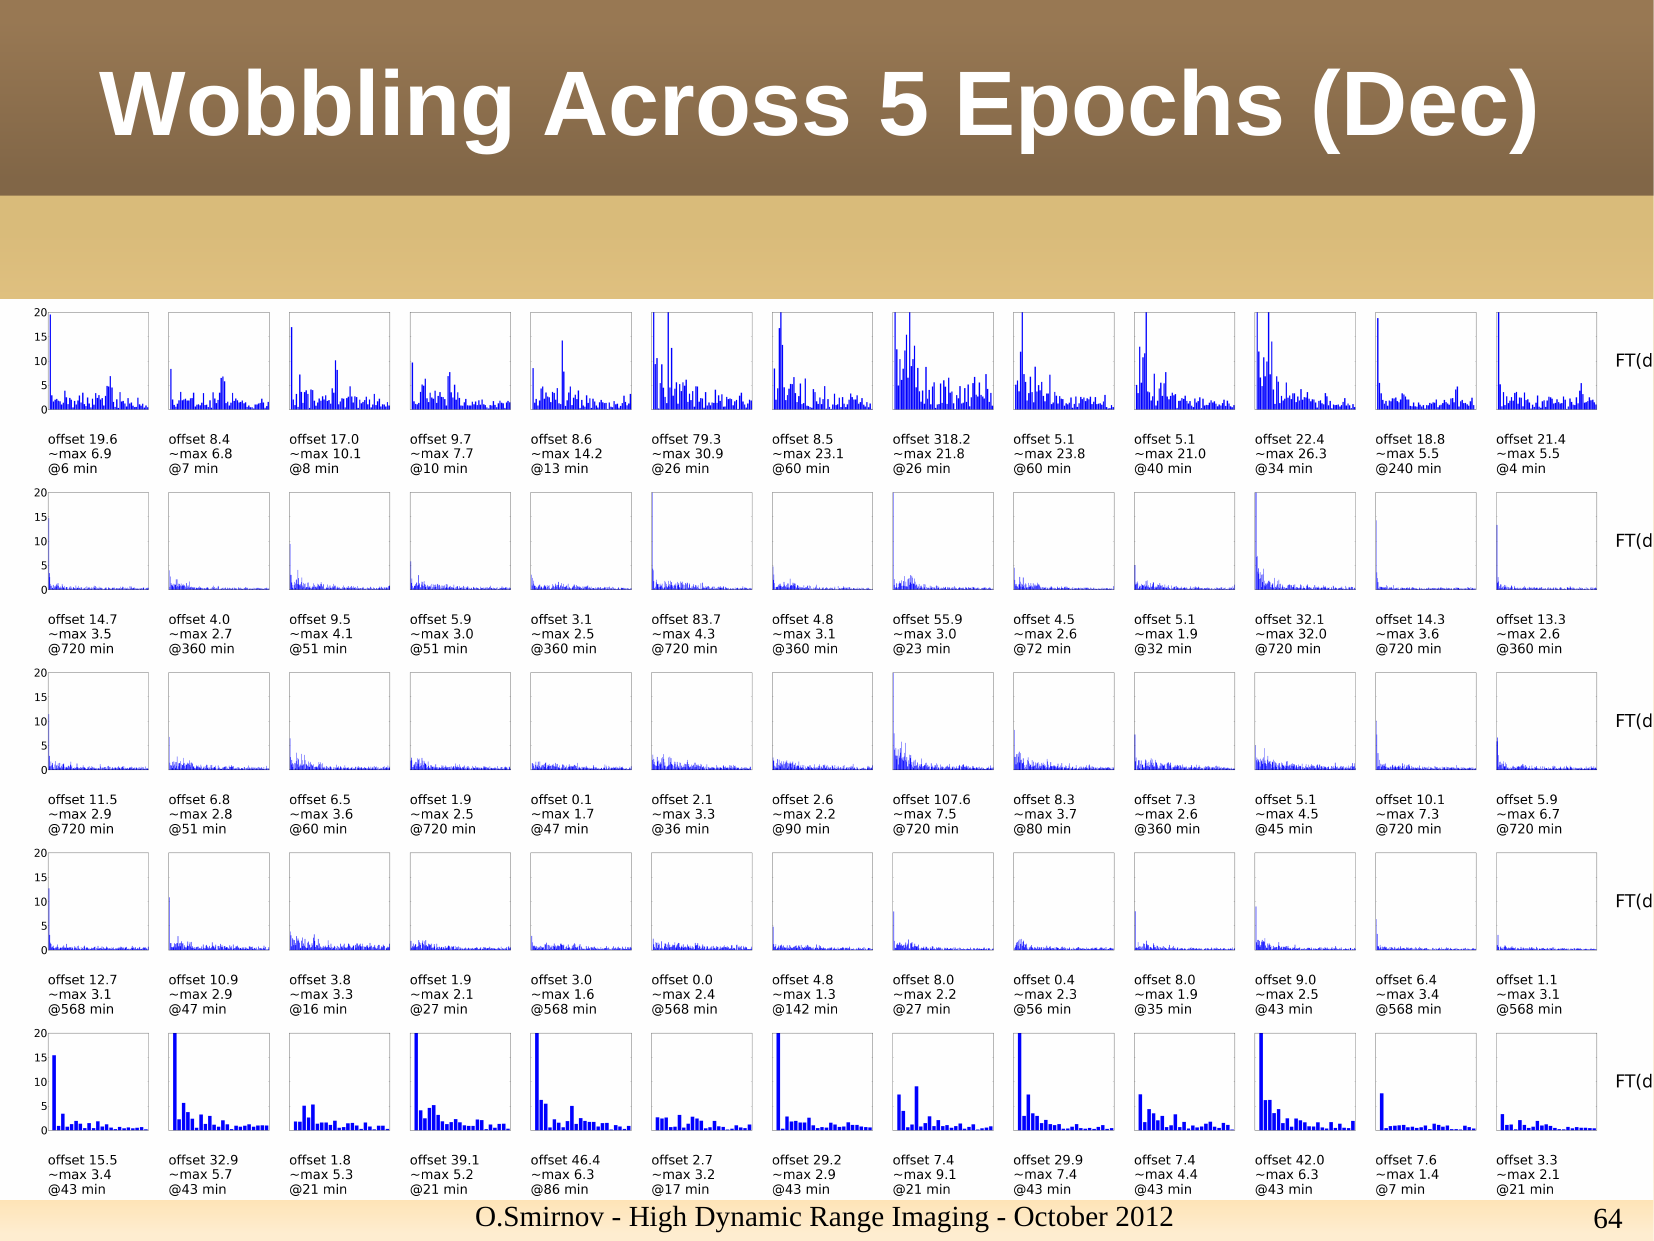

# Wobbling Across 5 Epochs (Dec)
O.Smirnov - High Dynamic Range Imaging - October 2012
64